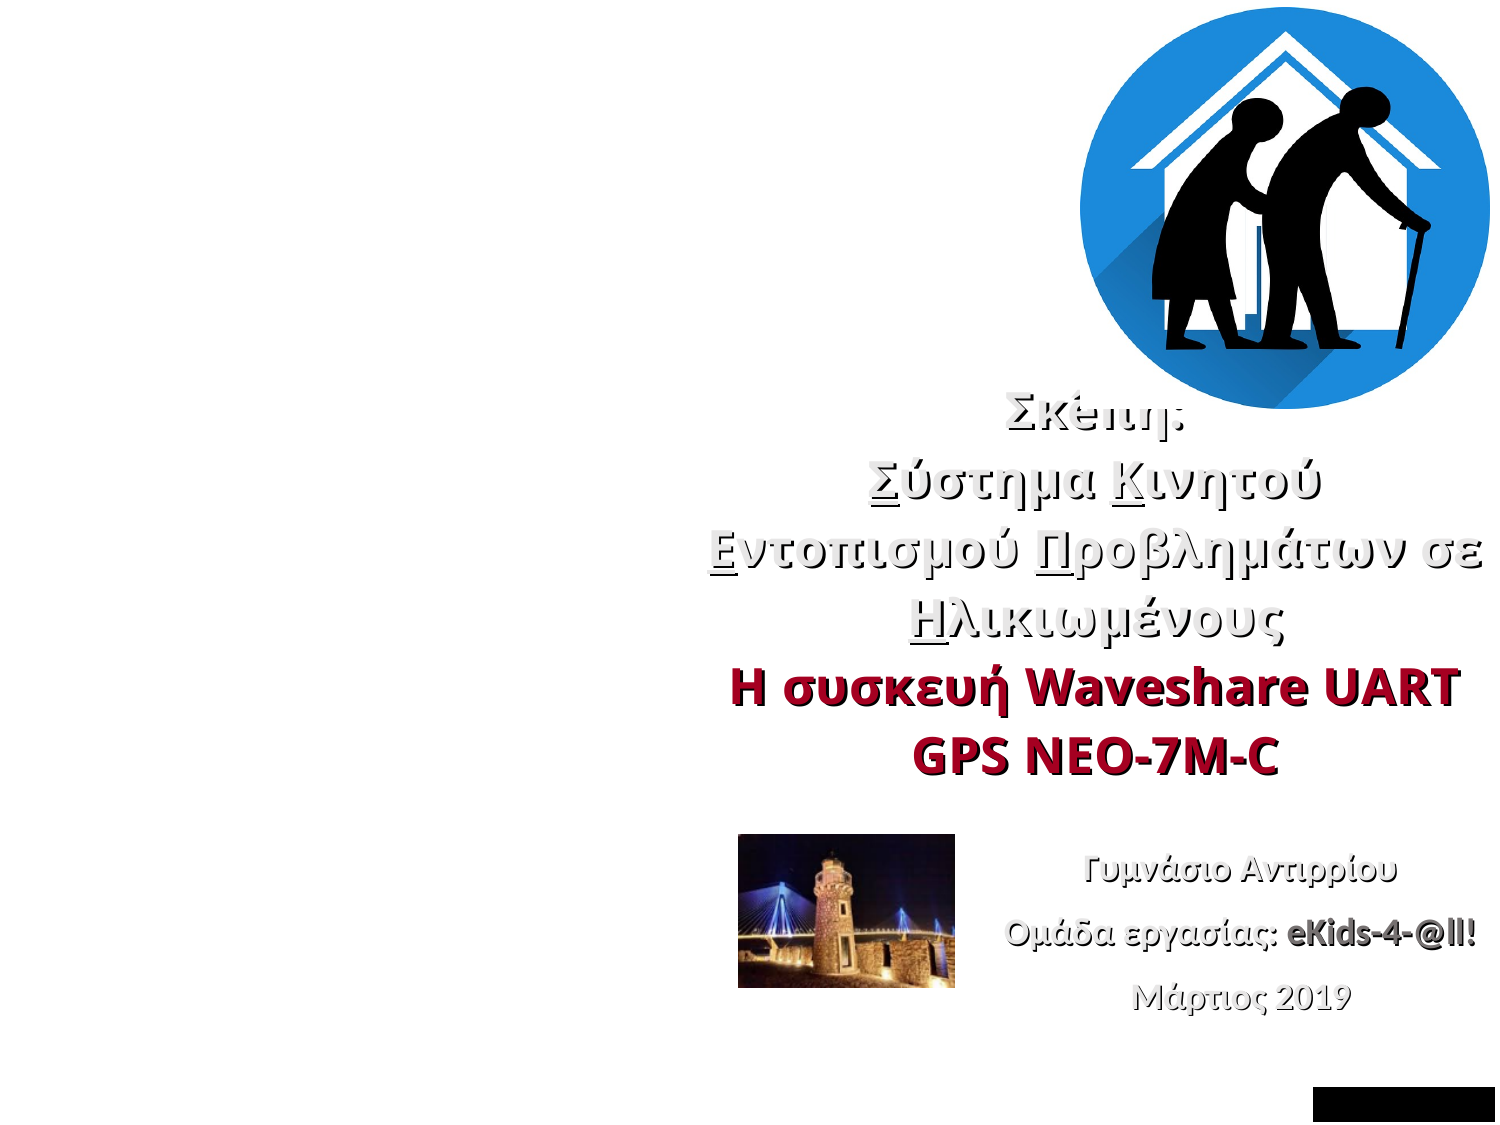

# Σκêπη: Σύστημα Κινητού Εντοπισμού Προβλημάτων σε Ηλικιωμένους Η συσκευή Waveshare UART GPS NEO-7M-C
Γυμνάσιο Αντιρρίου
Ομάδα εργασίας: eKids-4-@ll!
Μάρτιος 2019